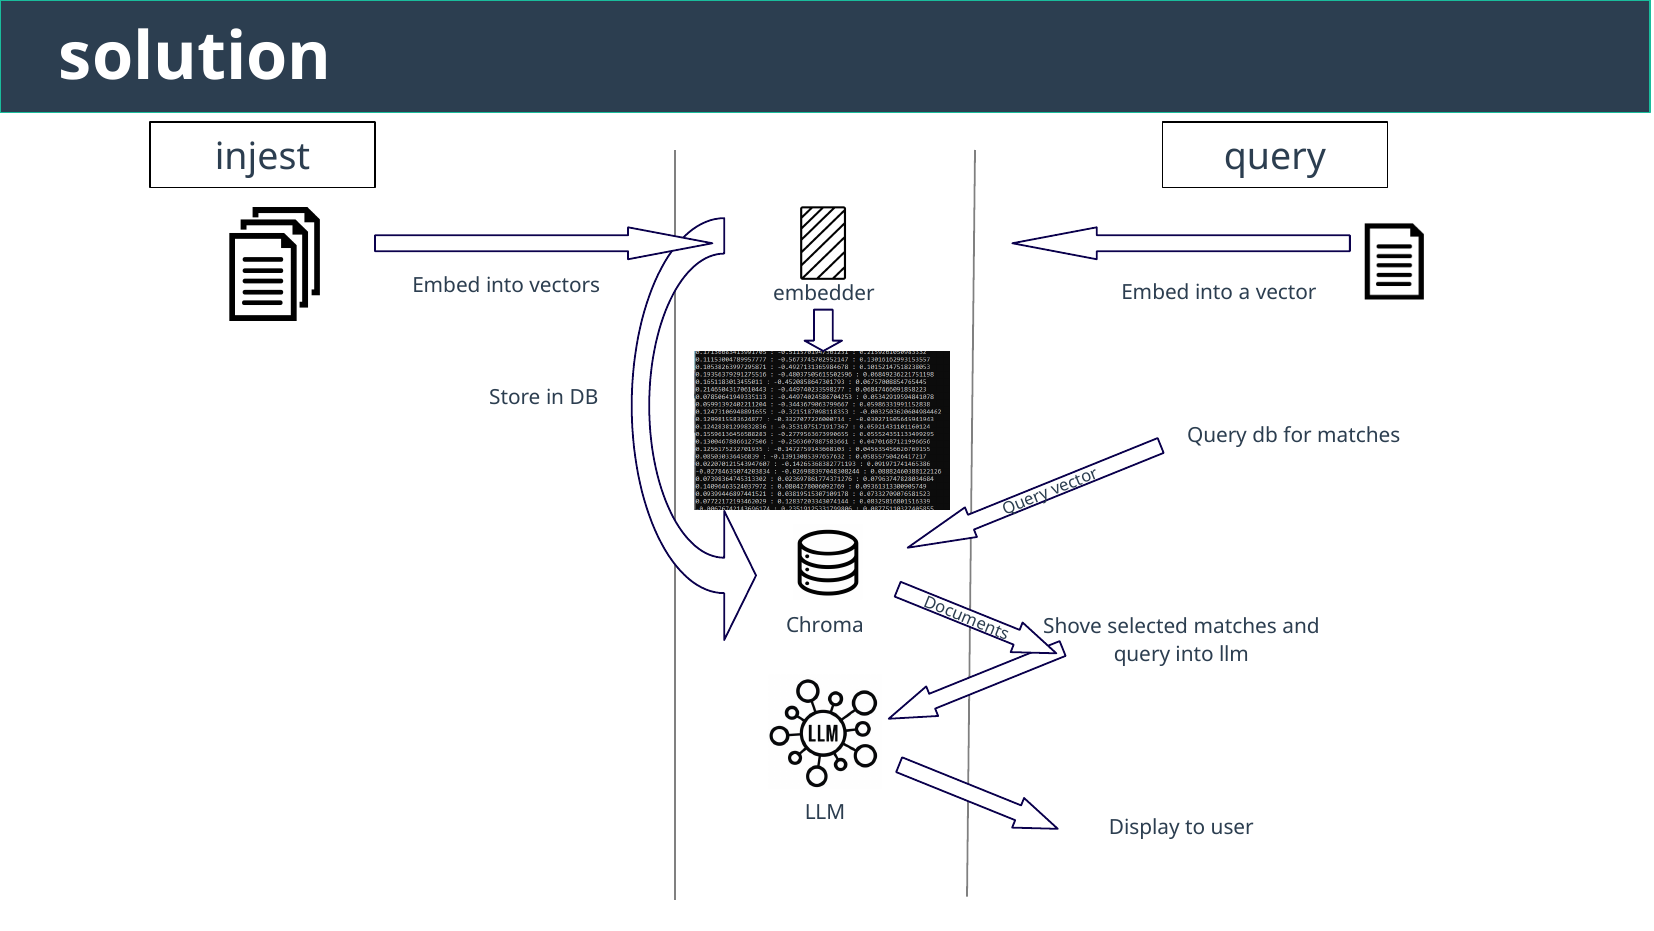

# solution
injest
query
Embed into a vector
Embed into vectors
embedder
Store in DB
Query db for matches
Query vector
Chroma
Shove selected matches and query into llm
Documents
LLM
Display to user
2